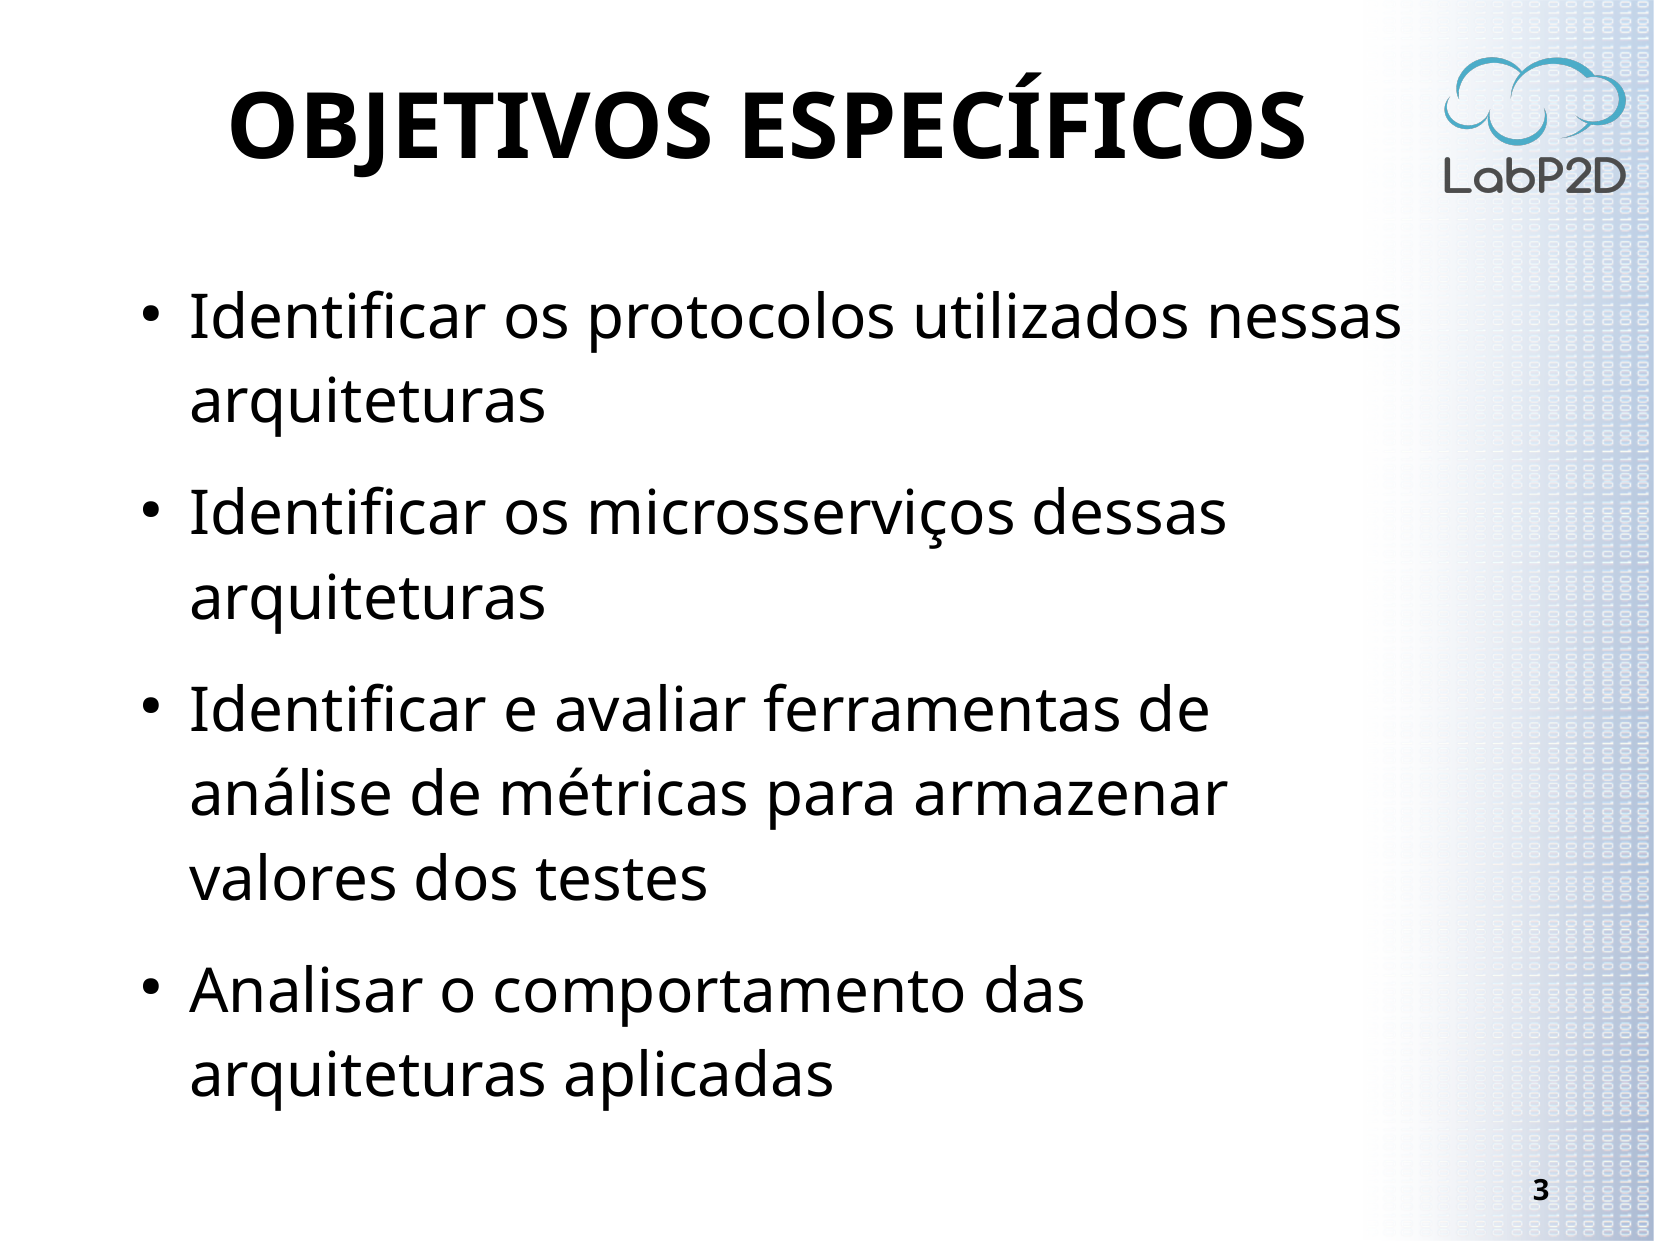

# OBJETIVOS ESPECÍFICOS
Identificar os protocolos utilizados nessas arquiteturas
Identificar os microsserviços dessas arquiteturas
Identificar e avaliar ferramentas de análise de métricas para armazenar valores dos testes
Analisar o comportamento das arquiteturas aplicadas
3